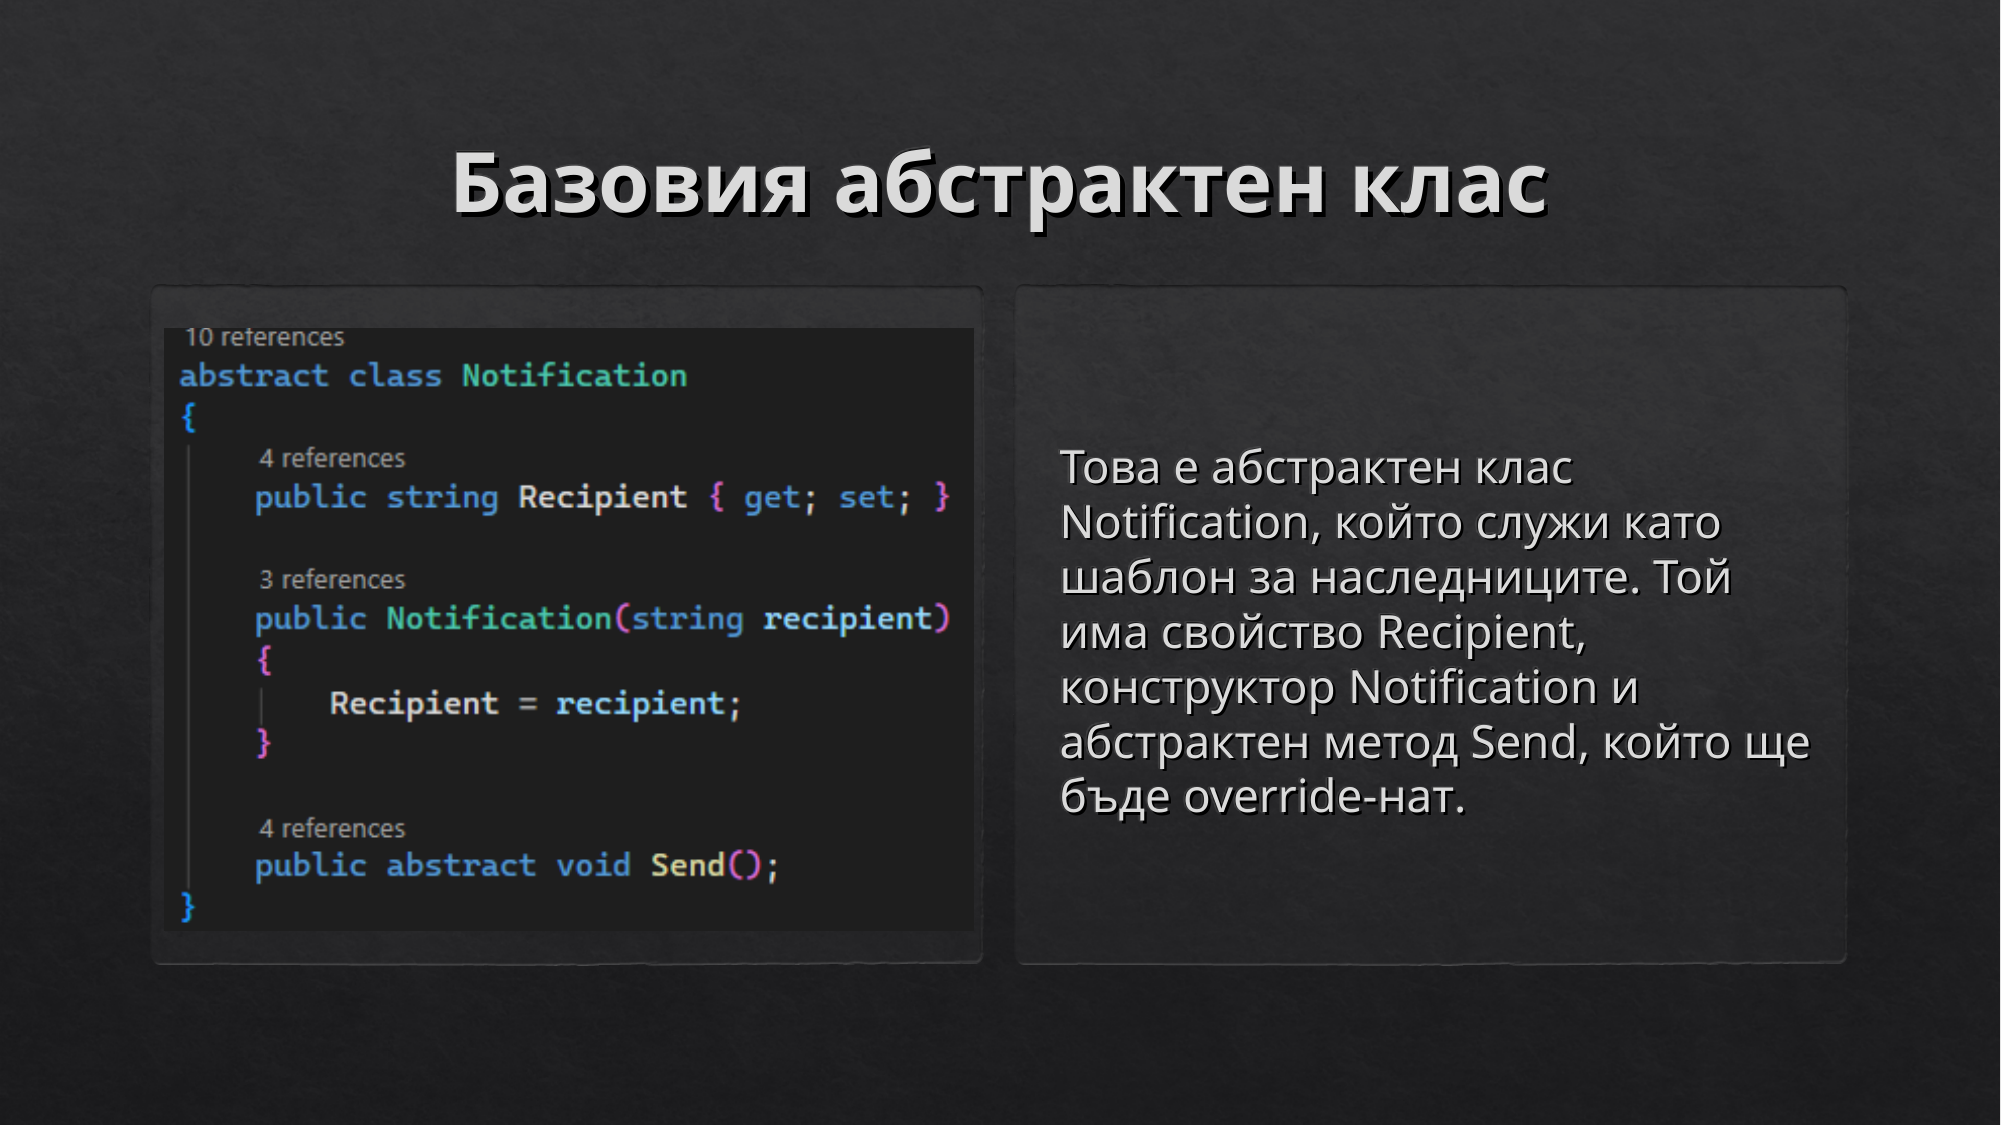

# Базовия абстрактен клас
Това е абстрактен клас Notification, който служи като шаблон за наследниците. Той има свойство Recipient, конструктор Notification и абстрактен метод Send, който ще бъде override-нат.